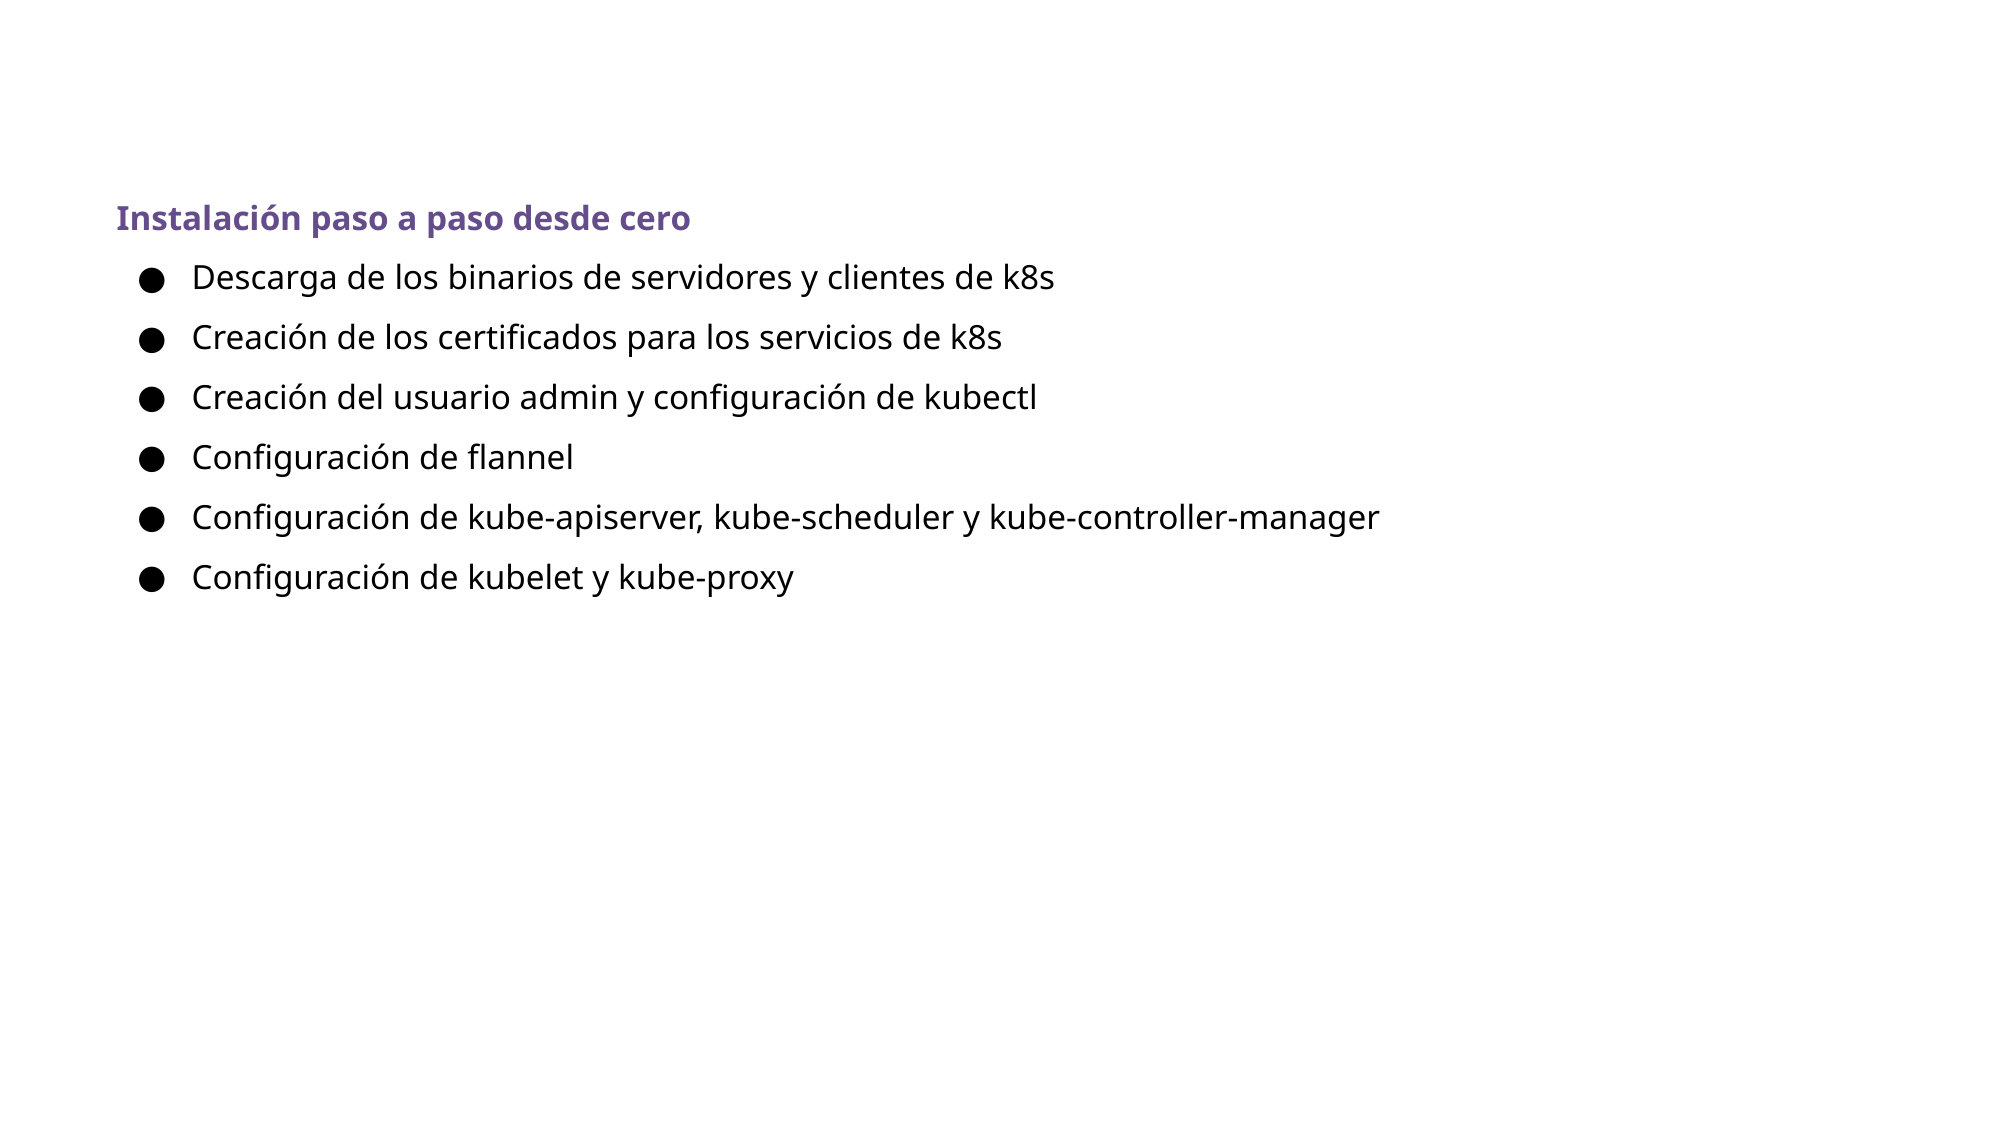

Instalación paso a paso desde cero
Descarga de los binarios de servidores y clientes de k8s
Creación de los certificados para los servicios de k8s
Creación del usuario admin y configuración de kubectl
Configuración de flannel
Configuración de kube-apiserver, kube-scheduler y kube-controller-manager
Configuración de kubelet y kube-proxy